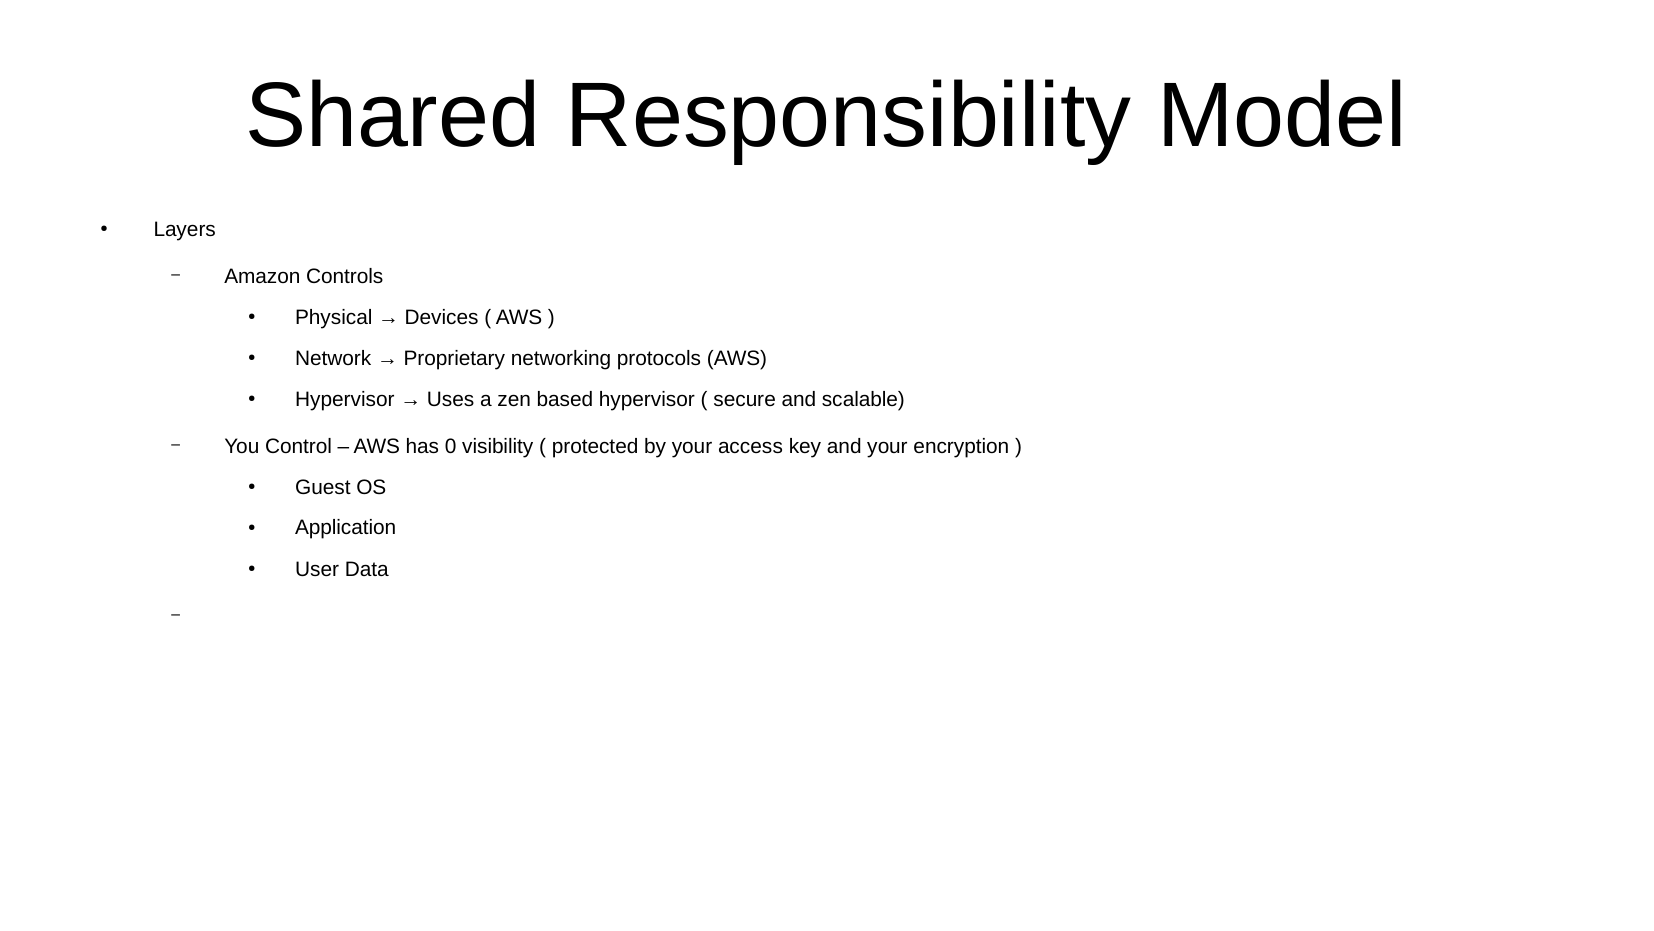

# Shared Responsibility Model
Layers
Amazon Controls
Physical → Devices ( AWS )
Network → Proprietary networking protocols (AWS)
Hypervisor → Uses a zen based hypervisor ( secure and scalable)
You Control – AWS has 0 visibility ( protected by your access key and your encryption )
Guest OS
Application
User Data